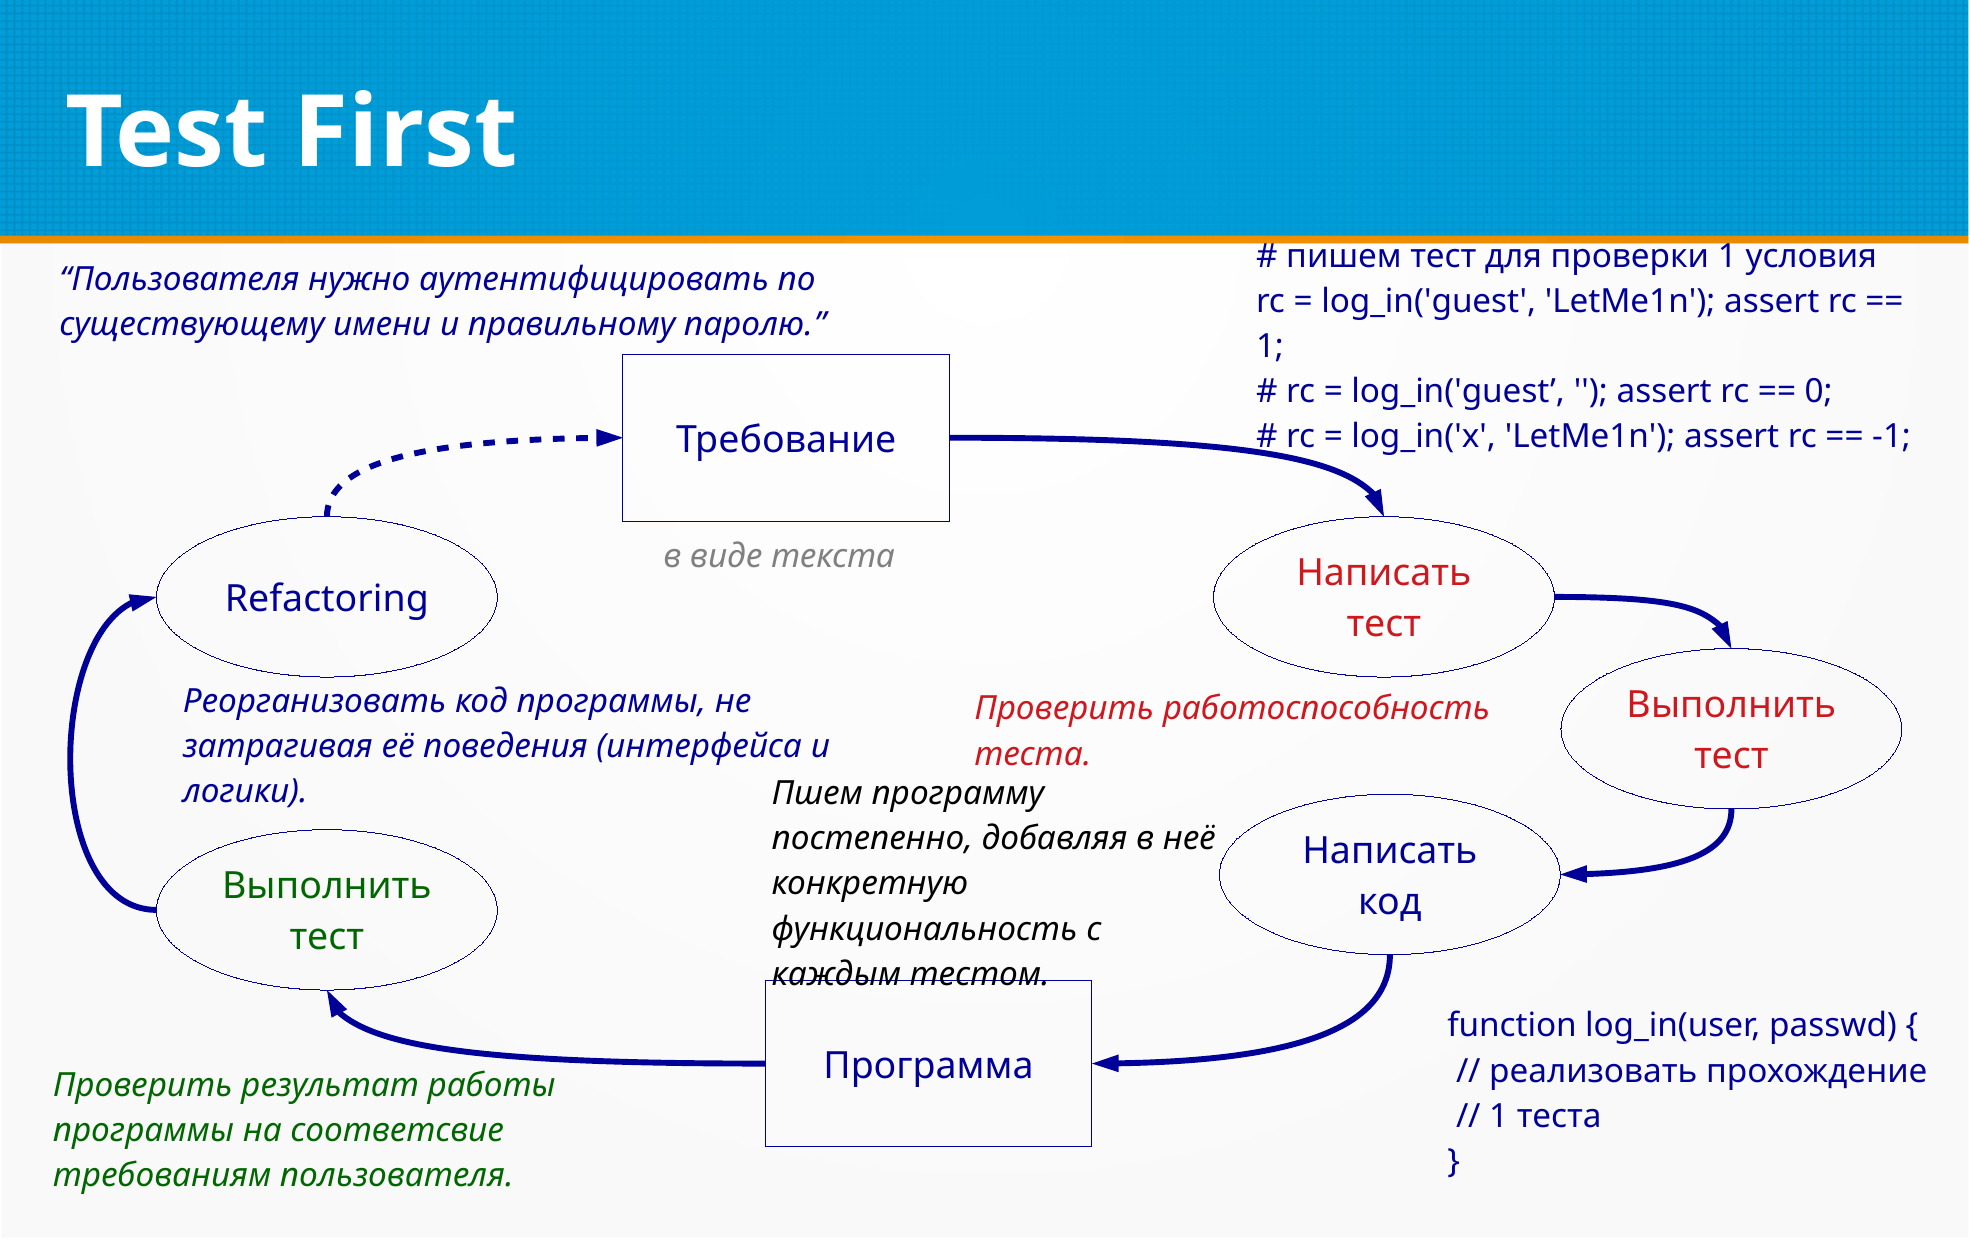

Test First
# пишем тест для проверки 1 условия
rc = log_in('guest', 'LetMe1n'); assert rc == 1;
# rc = log_in('guest’, ''); assert rc == 0;
# rc = log_in('x', 'LetMe1n'); assert rc == -1;
“Пользователя нужно аутентифицировать по существующему имени и правильному паролю.”
Требование
Refactoring
Написать
тест
в виде текста
Выполнить
тест
Реорганизовать код программы, не затрагивая её поведения (интерфейса и логики).
Проверить работоспособность теста.
Пшем программу постепенно, добавляя в неё конкретную функциональность с каждым тестом.
Написать
код
Выполнить
тест
Программа
function log_in(user, passwd) {
 // реализовать прохождение
 // 1 теста
}
Проверить результат работы программы на соответсвие требованиям пользователя.